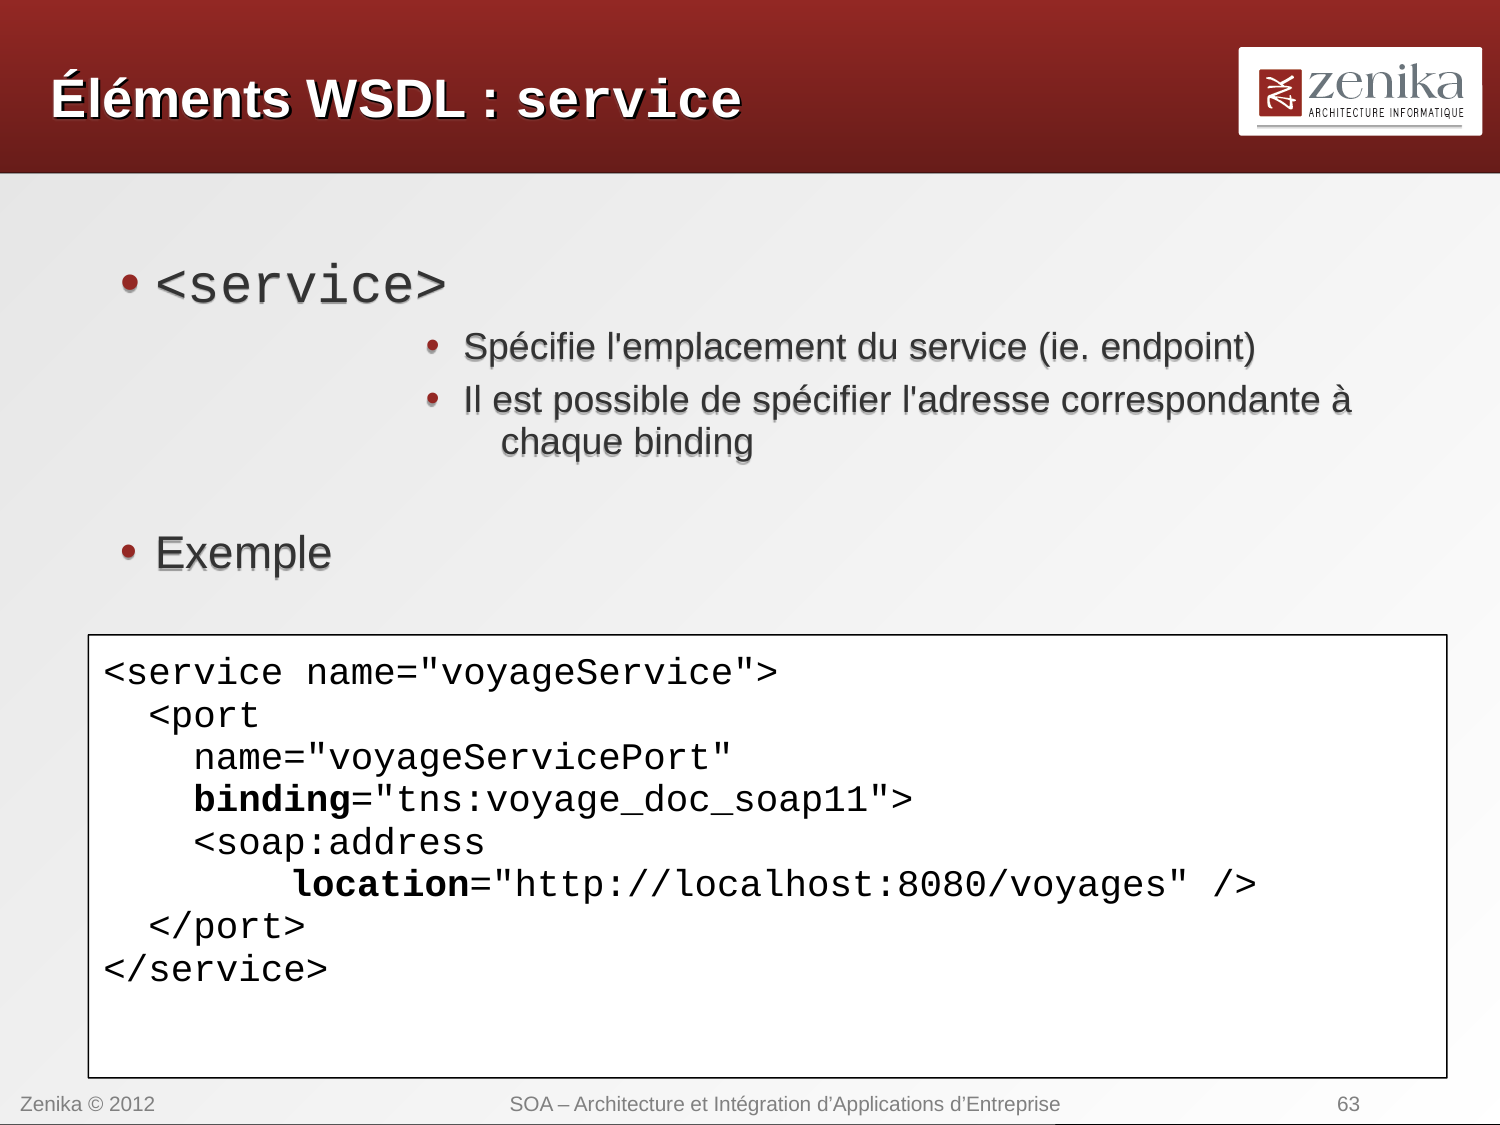

# Éléments WSDL : service
<service>
Spécifie l'emplacement du service (ie. endpoint)
Il est possible de spécifier l'adresse correspondante à chaque binding
Exemple
<service name="voyageService">
 <port
 name="voyageServicePort"
 binding="tns:voyage_doc_soap11">
 <soap:address
	 location="http://localhost:8080/voyages" />
 </port>
</service>